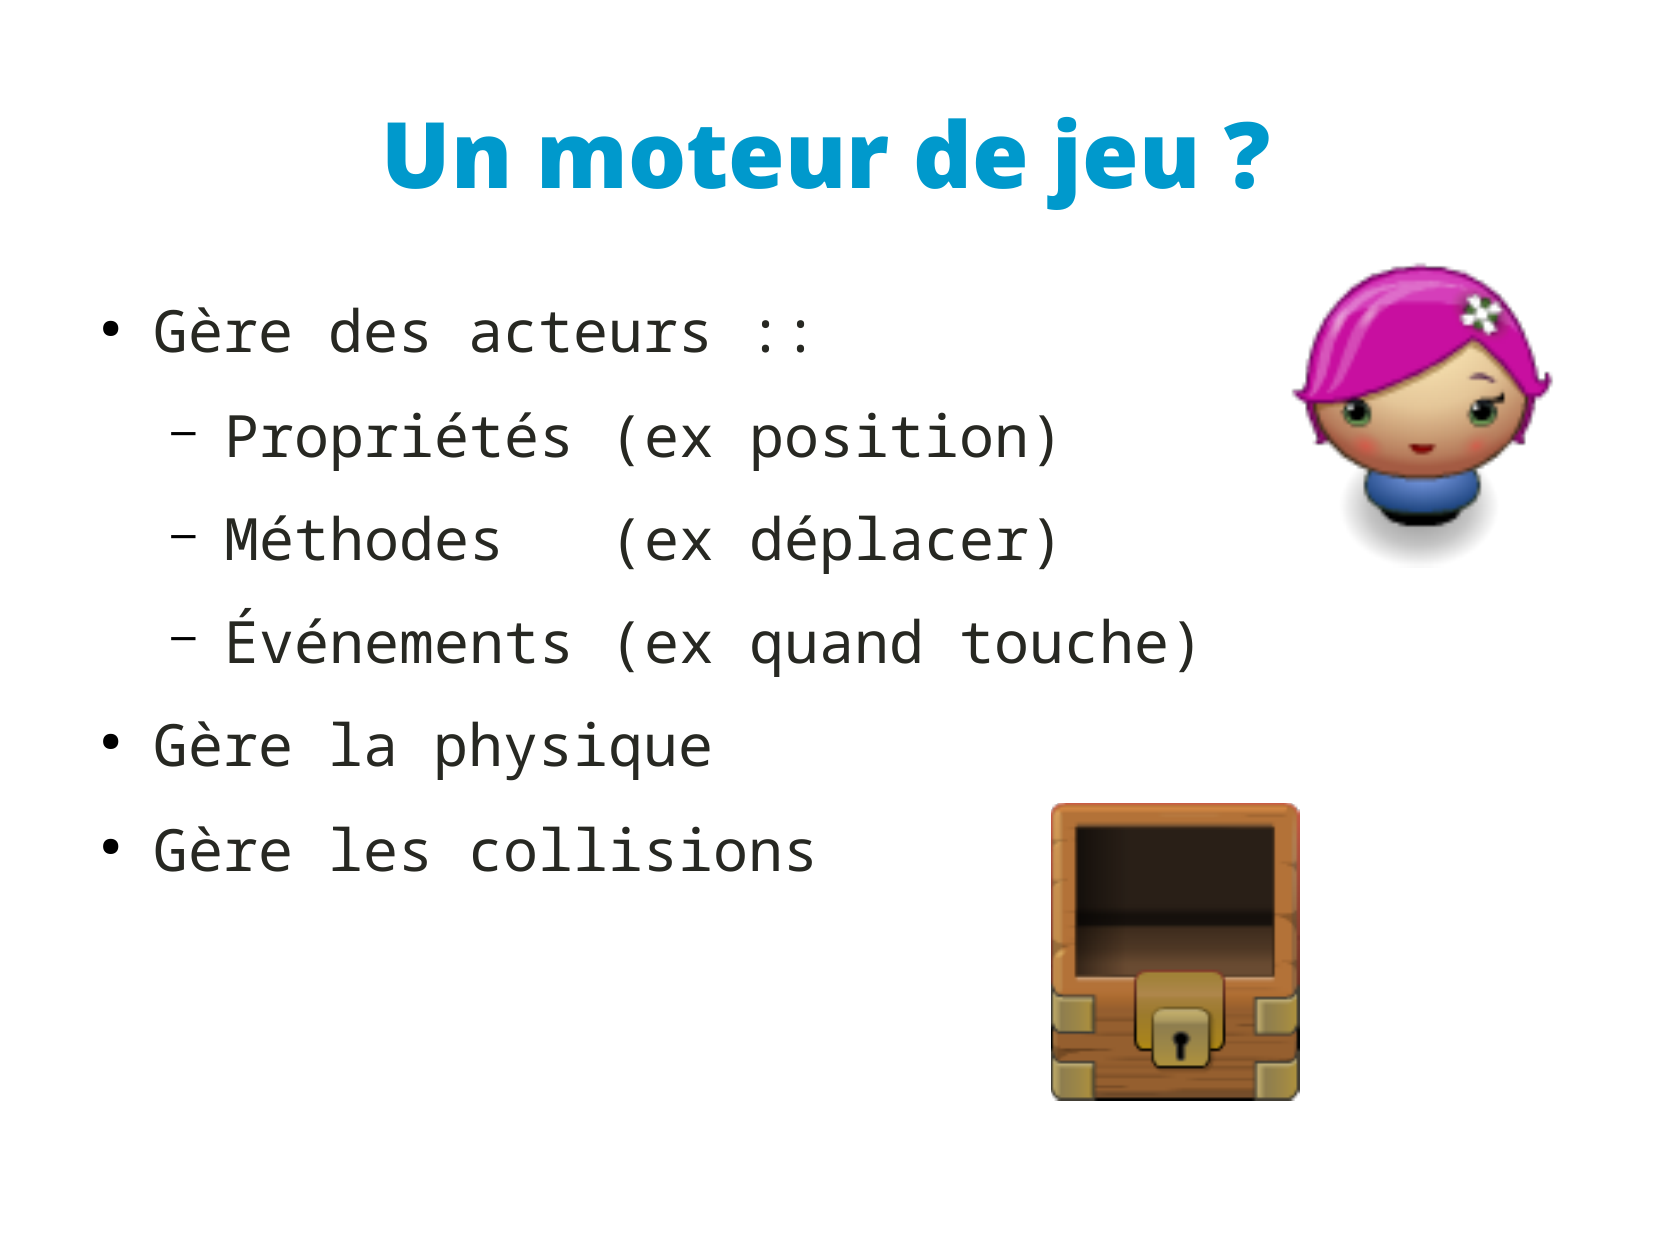

# Un moteur de jeu ?
Gère des acteurs ::
Propriétés (ex position)
Méthodes (ex déplacer)
Événements (ex quand touche)
Gère la physique
Gère les collisions